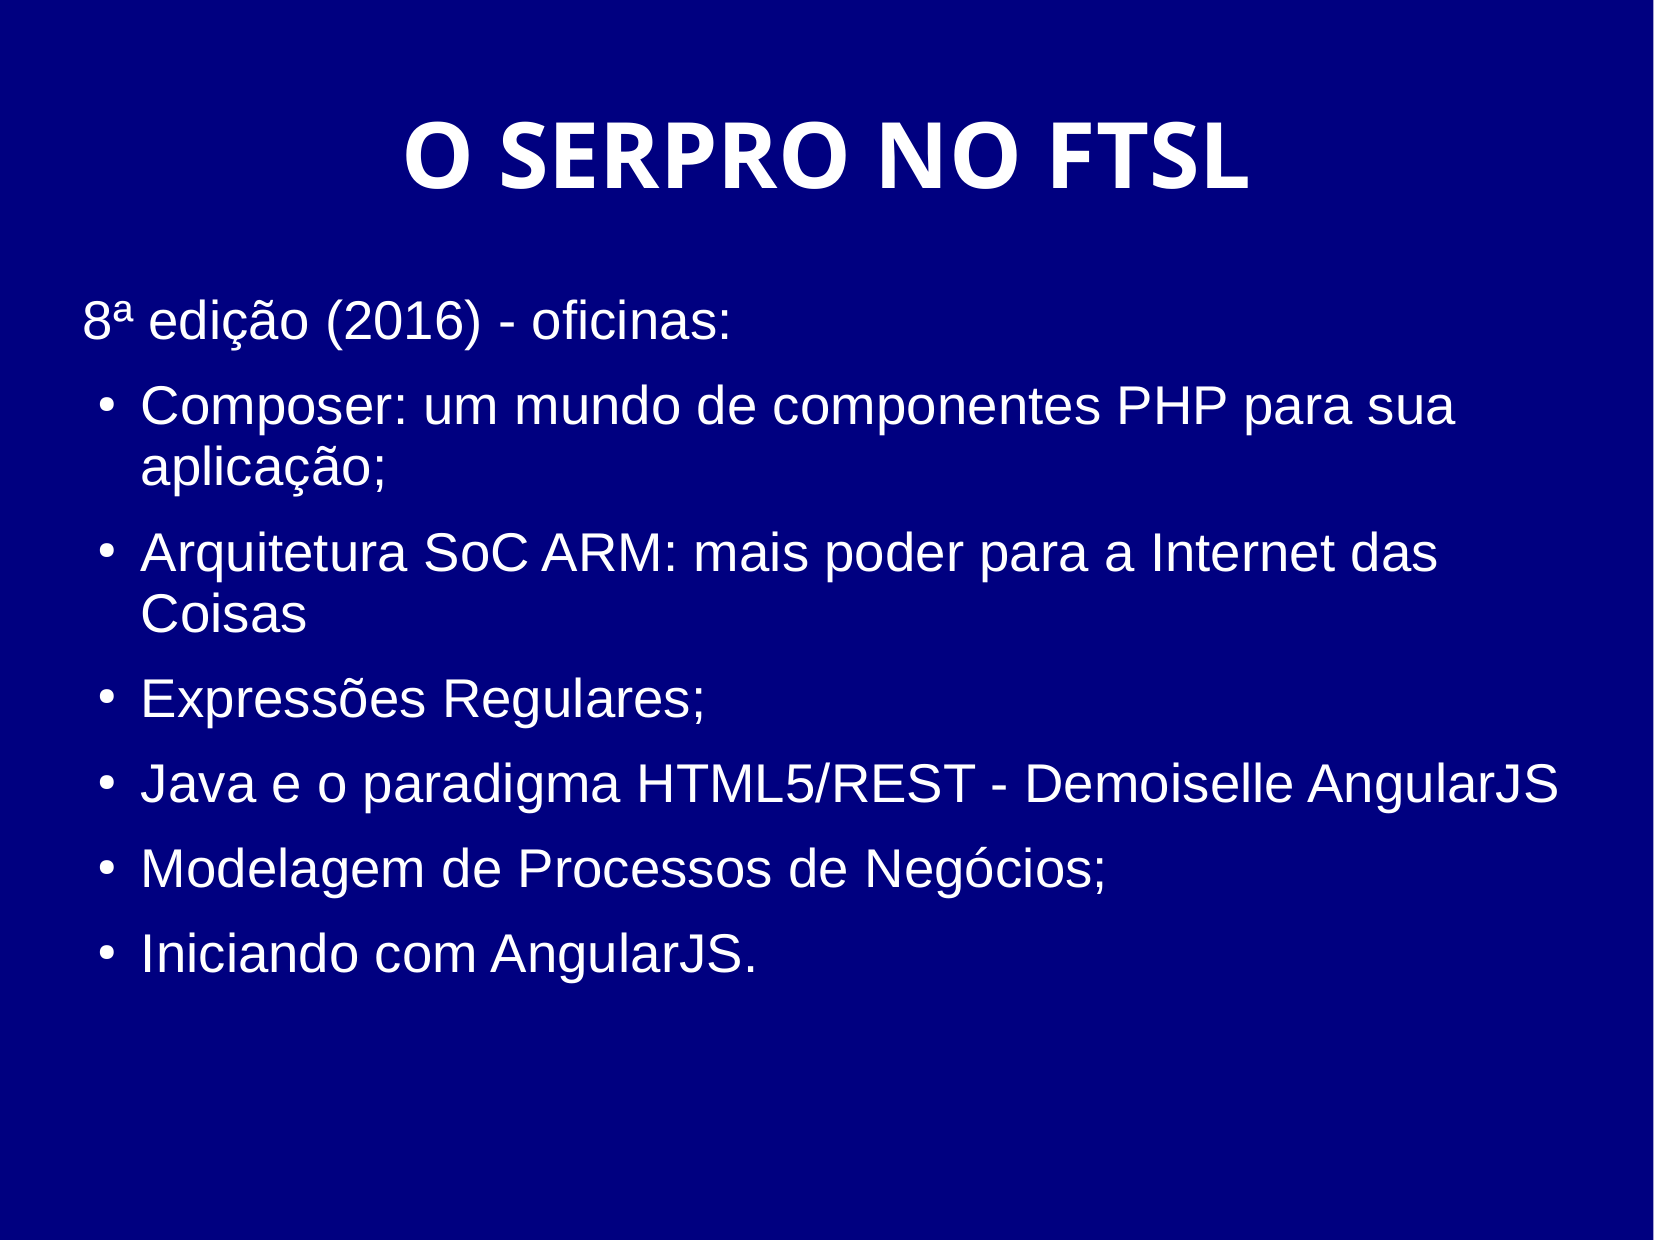

# O SERPRO NO FTSL
8ª edição (2016) - oficinas:
Composer: um mundo de componentes PHP para sua aplicação;
Arquitetura SoC ARM: mais poder para a Internet das Coisas
Expressões Regulares;
Java e o paradigma HTML5/REST - Demoiselle AngularJS
Modelagem de Processos de Negócios;
Iniciando com AngularJS.